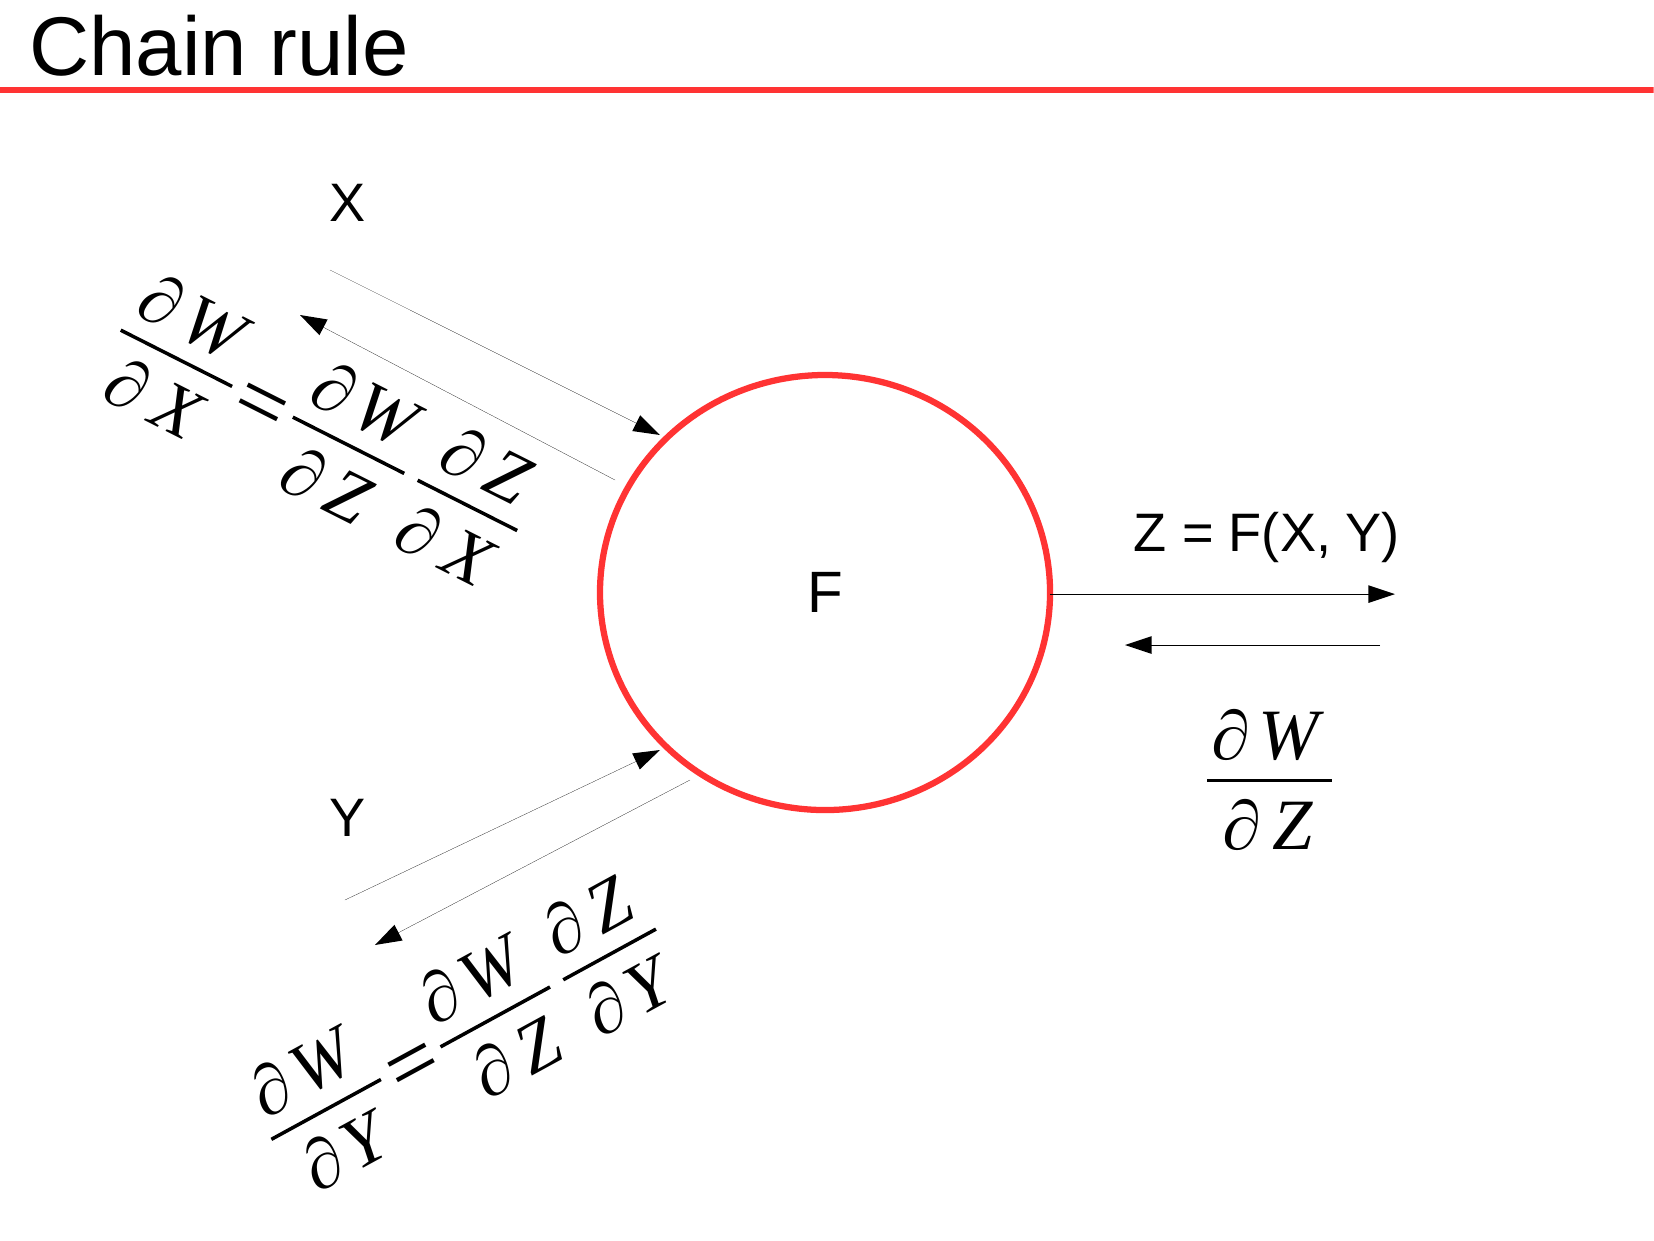

# Chain rule
X
F
Z = F(X, Y)
Y